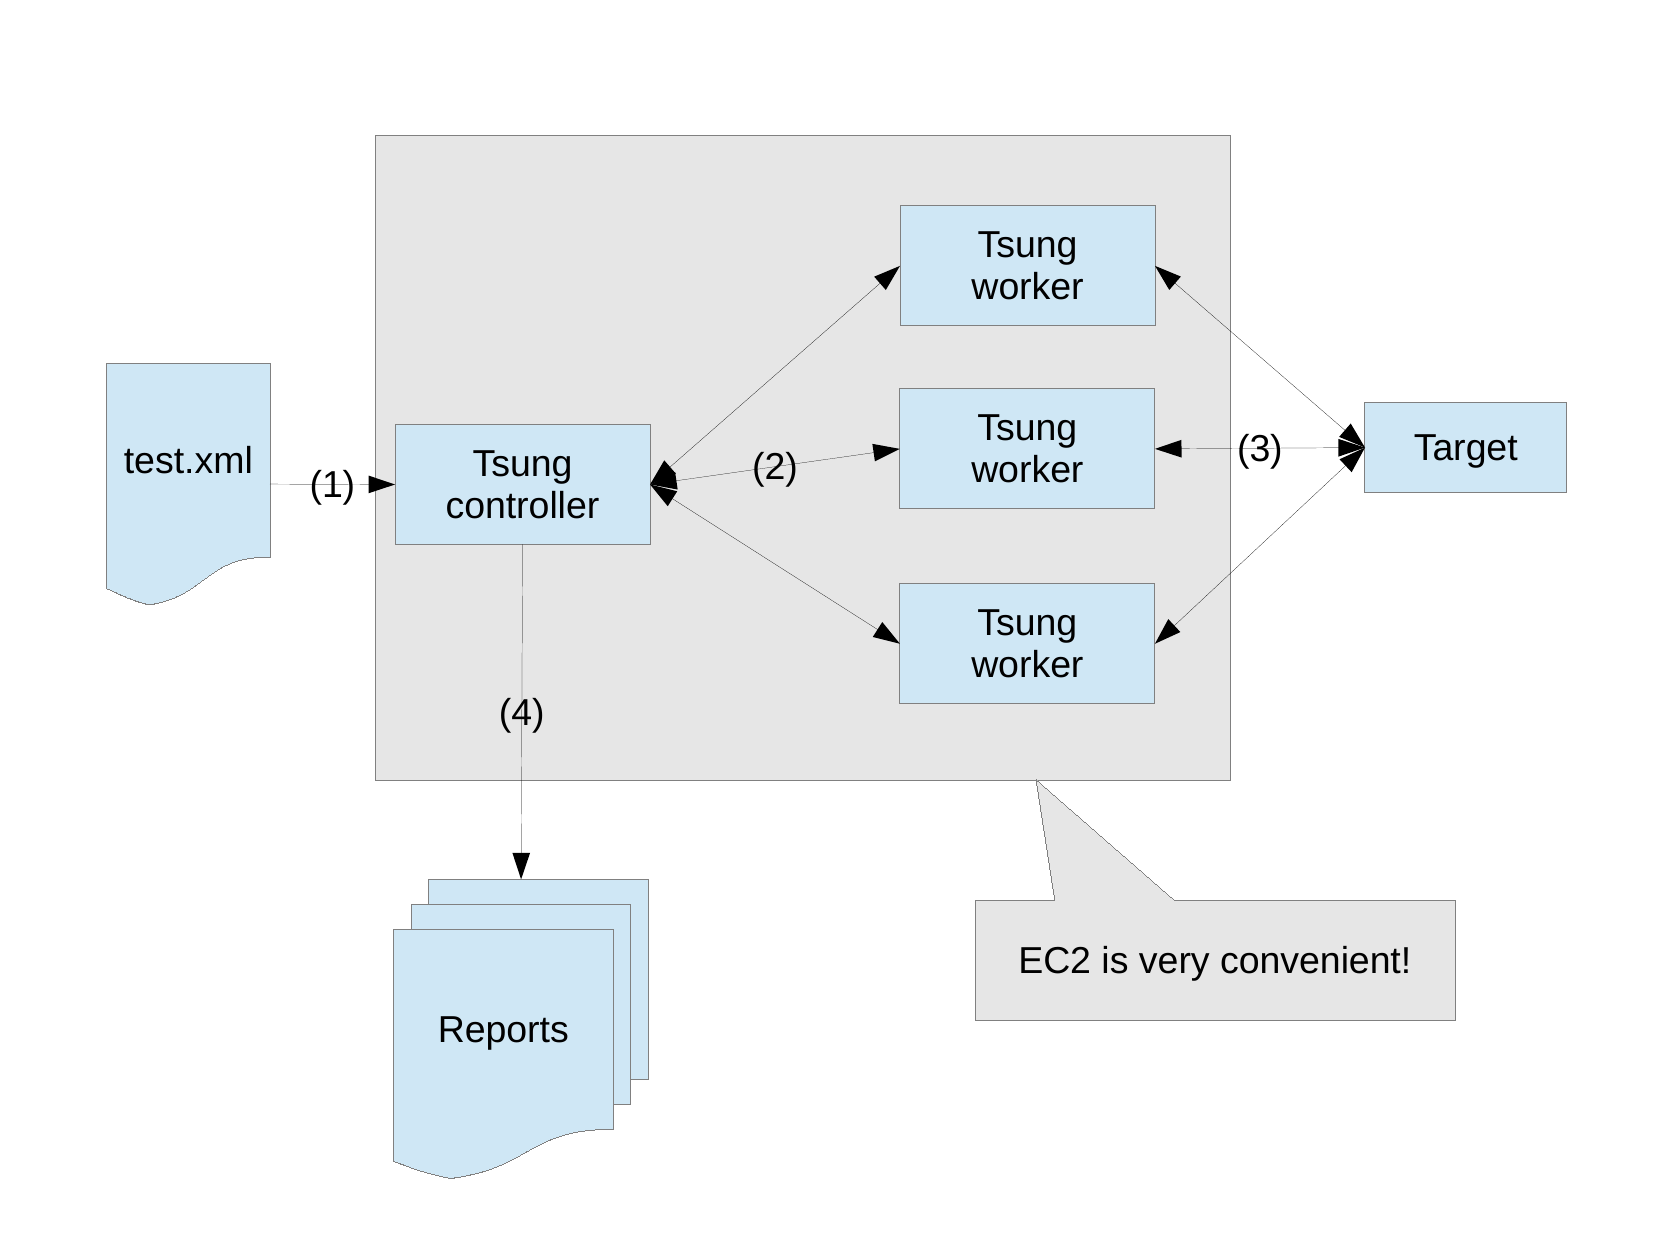

Tsung
worker
test.xml
Tsung
worker
Target
Tsung
controller
Tsung
worker
Reports
EC2 is very convenient!